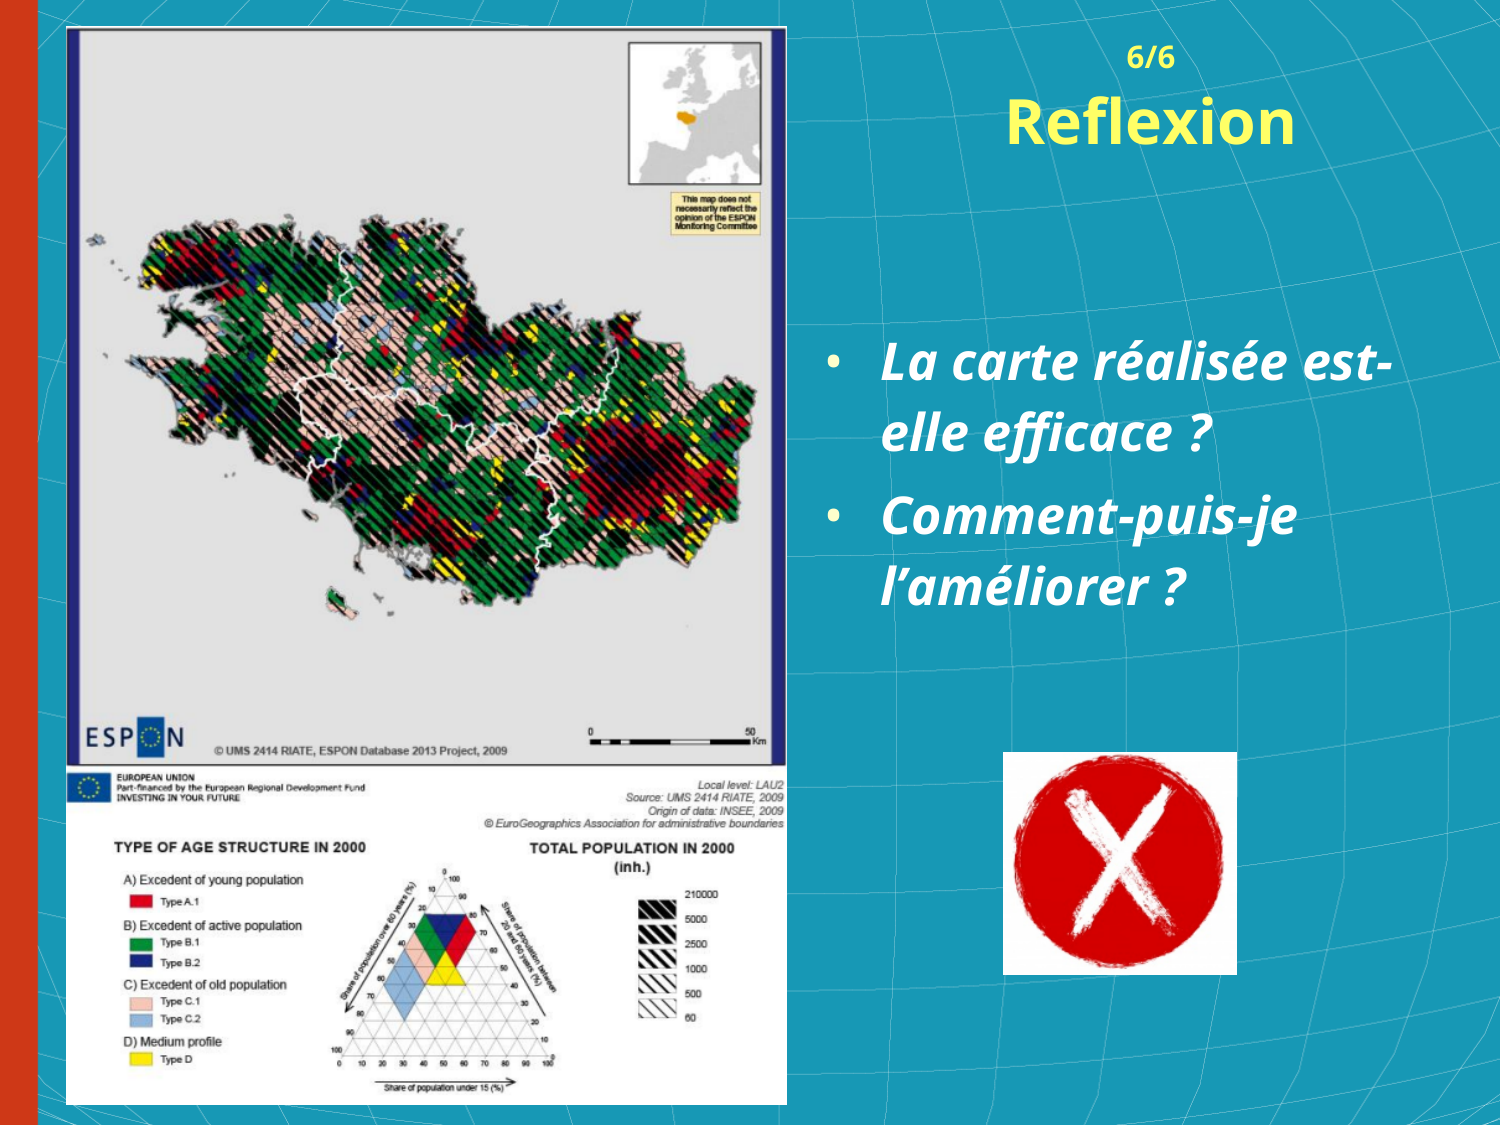

# 6/6 Reflexion
La carte réalisée est-elle efficace ?
Comment-puis-je l’améliorer ?